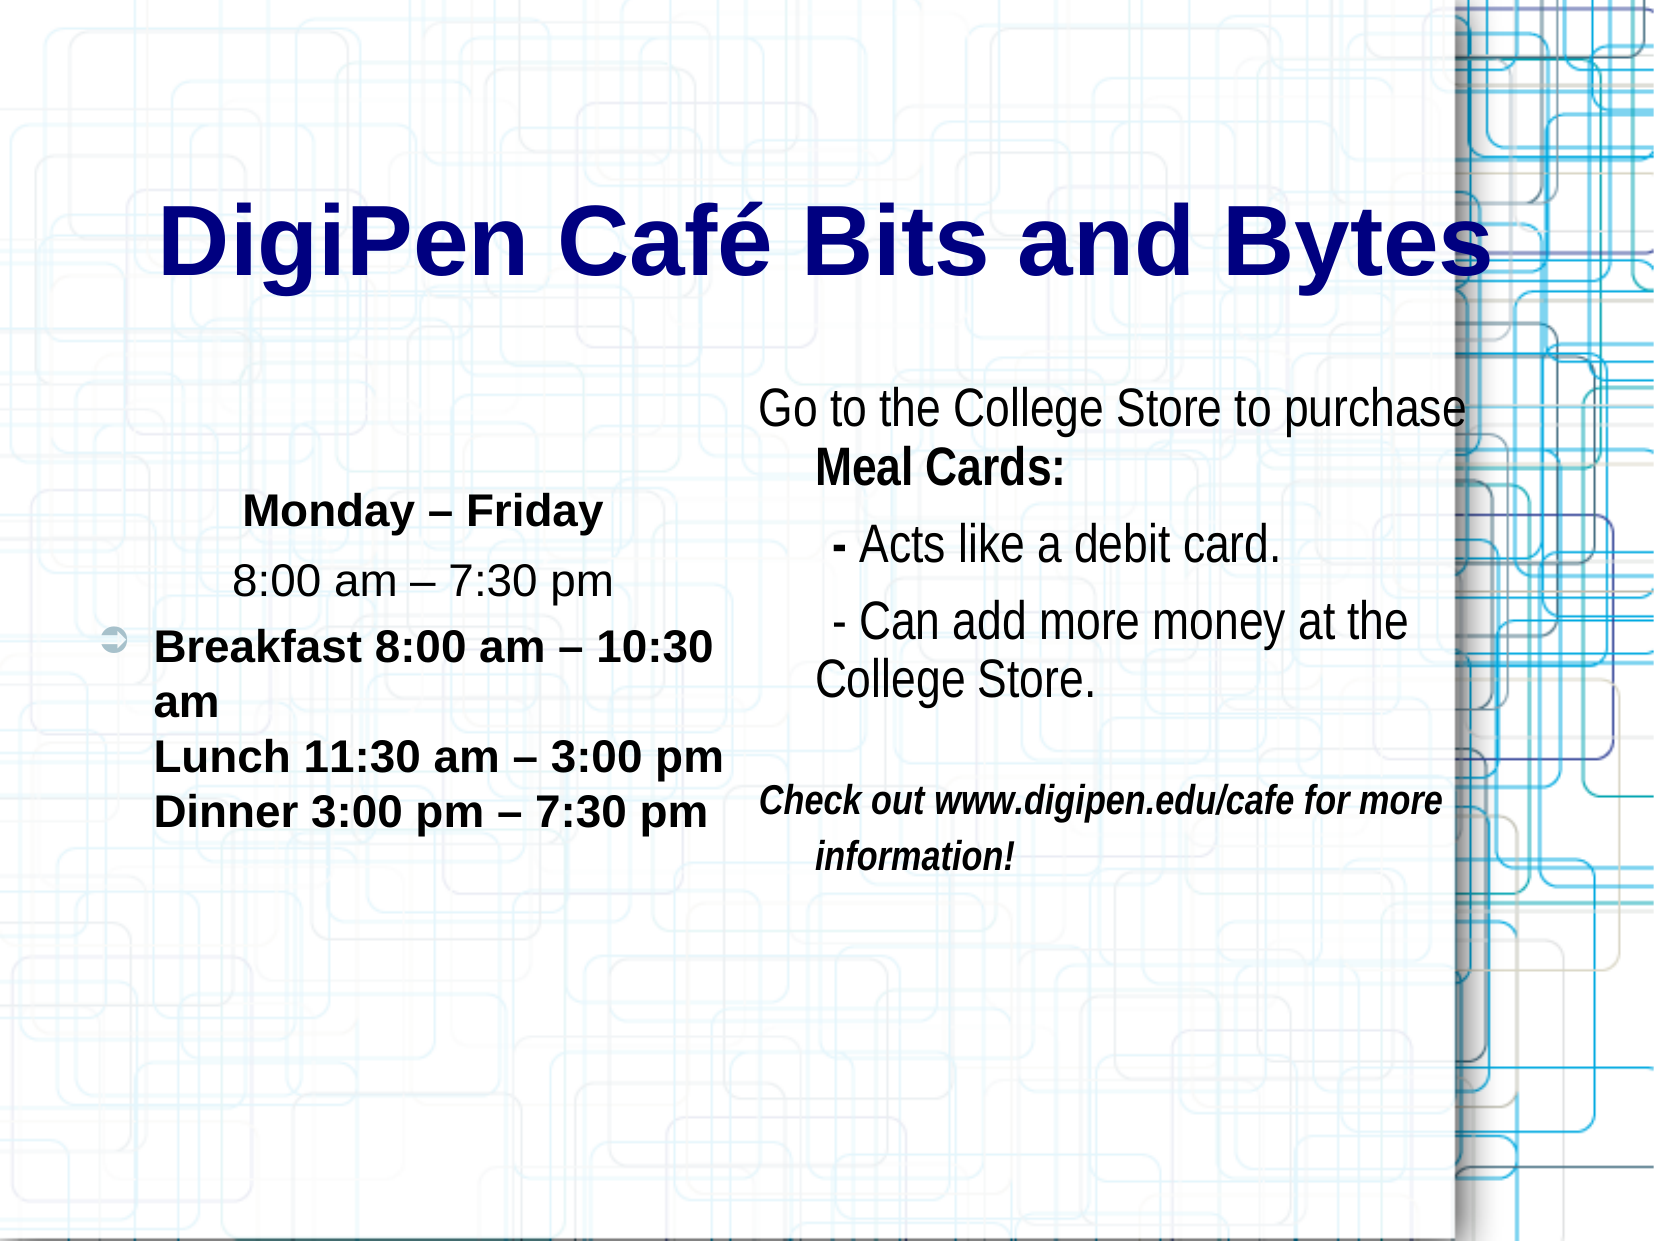

# DigiPen Café Bits and Bytes
Go to the College Store to purchase Meal Cards:
 - Acts like a debit card.
 - Can add more money at the College Store.
Check out www.digipen.edu/cafe for more information!
Monday – Friday
8:00 am – 7:30 pm
Breakfast 8:00 am – 10:30 am
Lunch 11:30 am – 3:00 pm
Dinner 3:00 pm – 7:30 pm